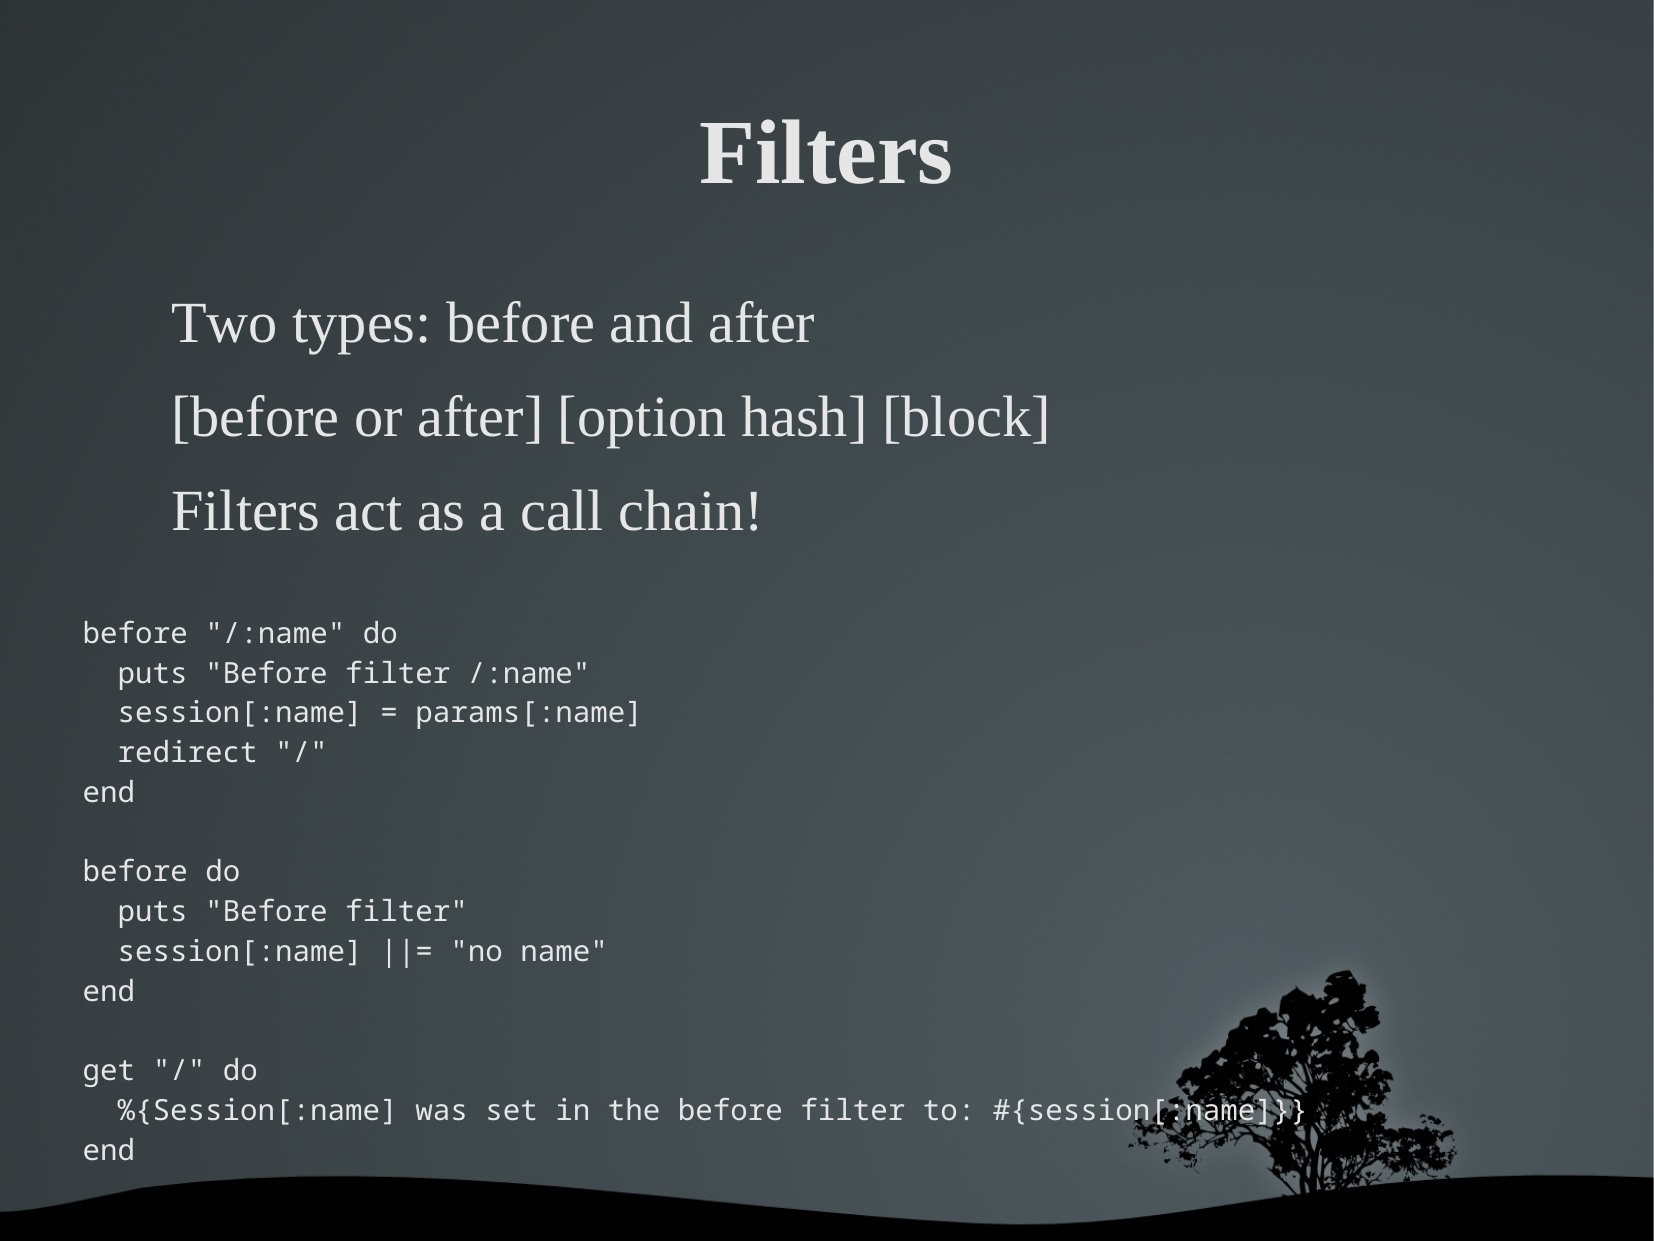

# Filters
Two types: before and after
[before or after] [option hash] [block]
Filters act as a call chain!
before "/:name" do
 puts "Before filter /:name"
 session[:name] = params[:name]
 redirect "/"
end
before do
 puts "Before filter"
 session[:name] ||= "no name"
end
get "/" do
 %{Session[:name] was set in the before filter to: #{session[:name]}}
end